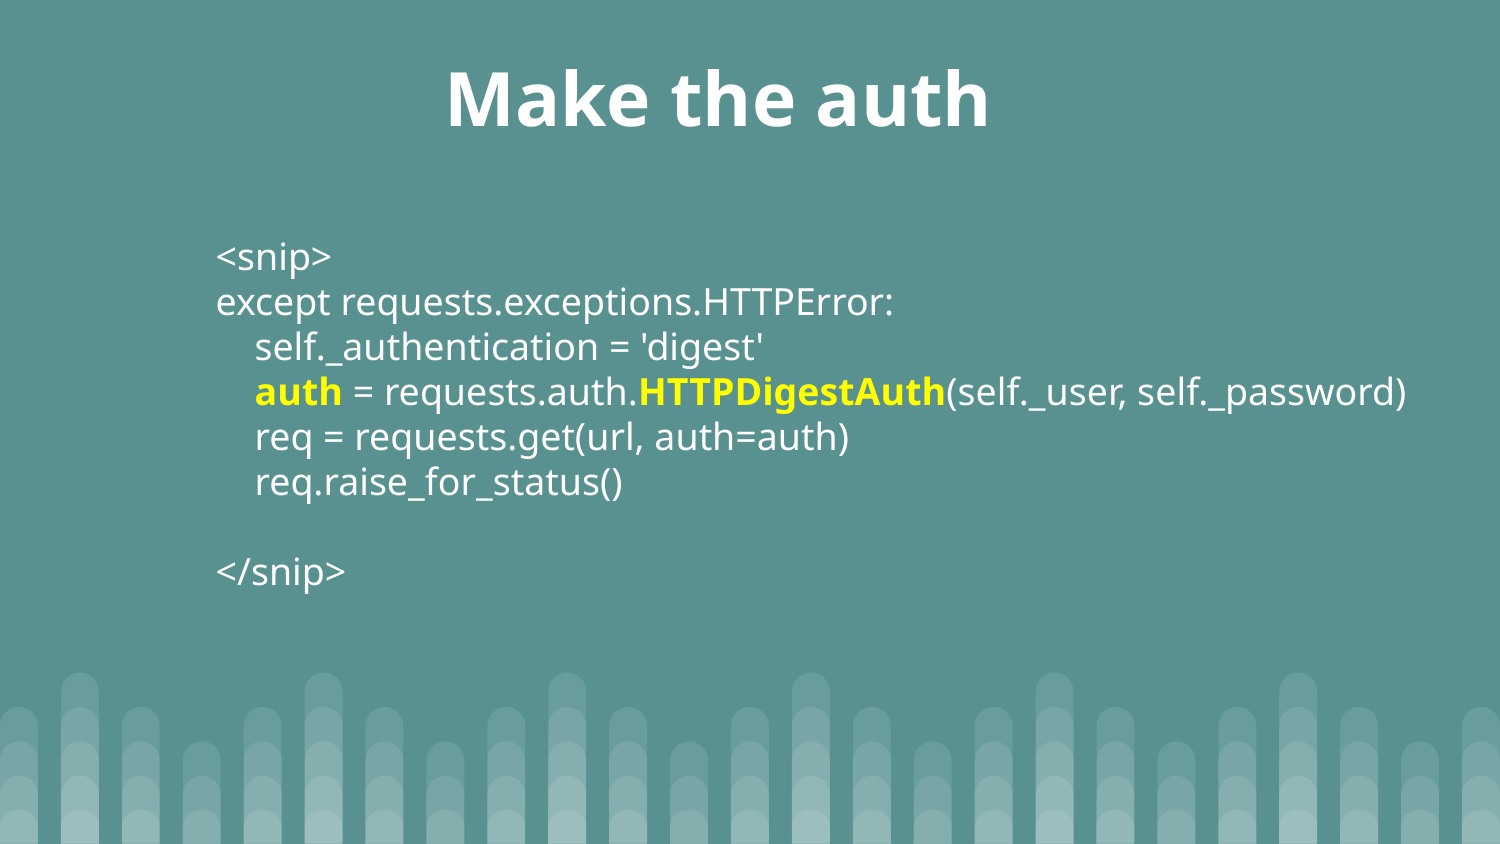

# Make the auth
<snip>
except requests.exceptions.HTTPError:
 self._authentication = 'digest'
 auth = requests.auth.HTTPDigestAuth(self._user, self._password)
 req = requests.get(url, auth=auth)
 req.raise_for_status()
</snip>